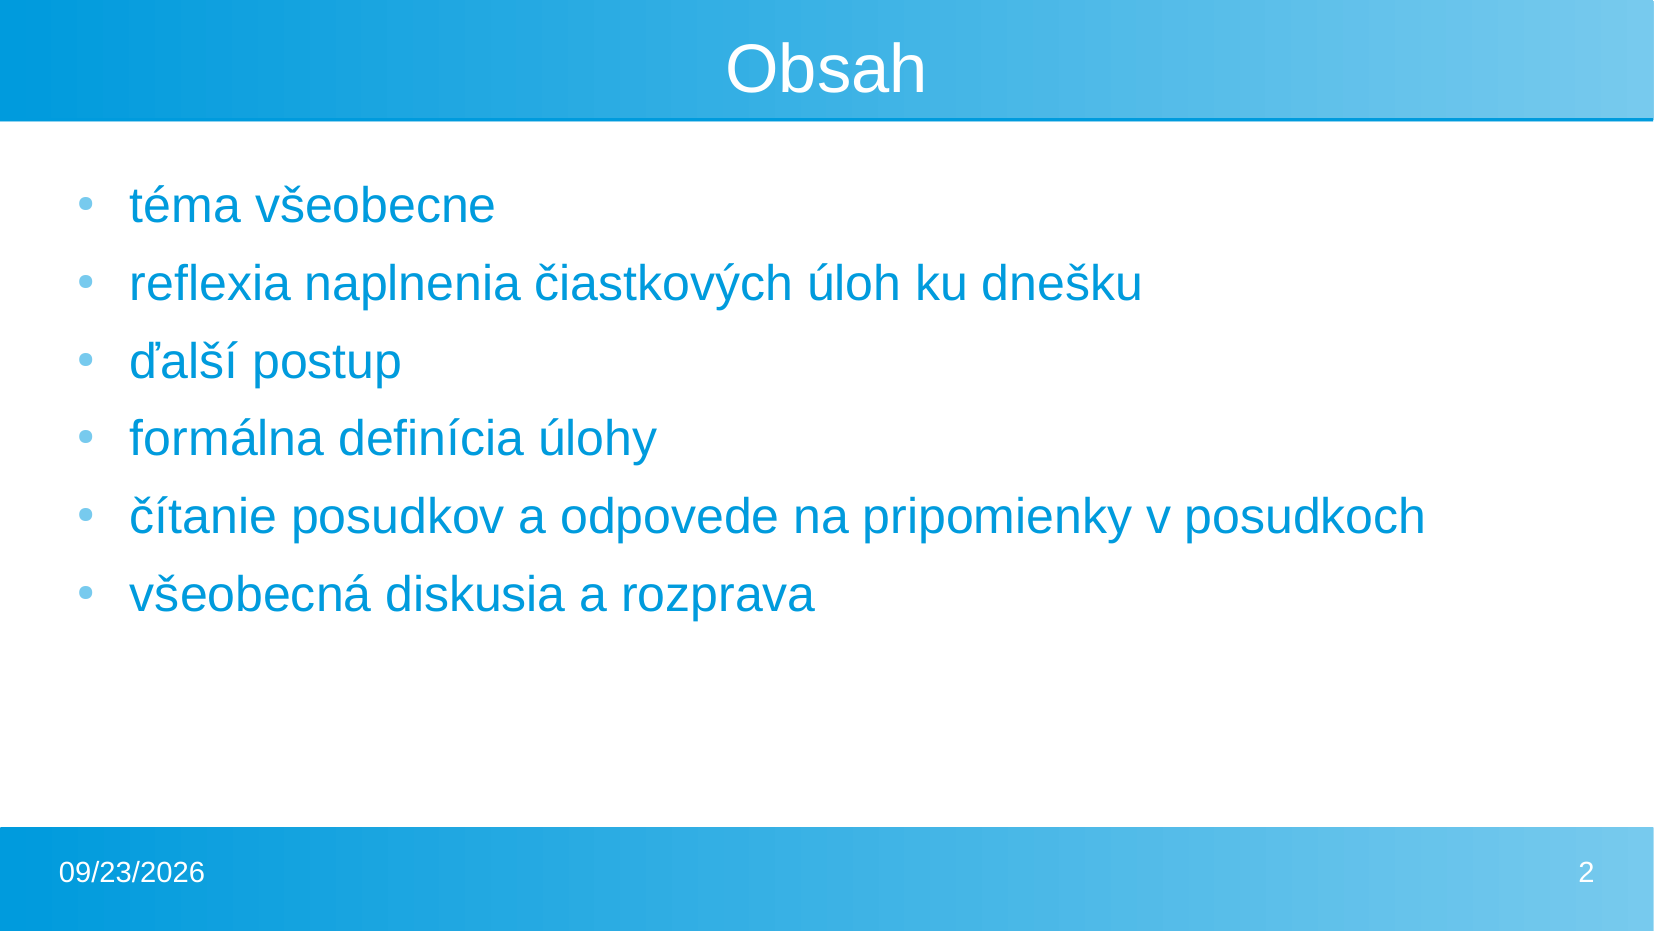

# Obsah
téma všeobecne
reflexia naplnenia čiastkových úloh ku dnešku
ďalší postup
formálna definícia úlohy
čítanie posudkov a odpovede na pripomienky v posudkoch
všeobecná diskusia a rozprava
2